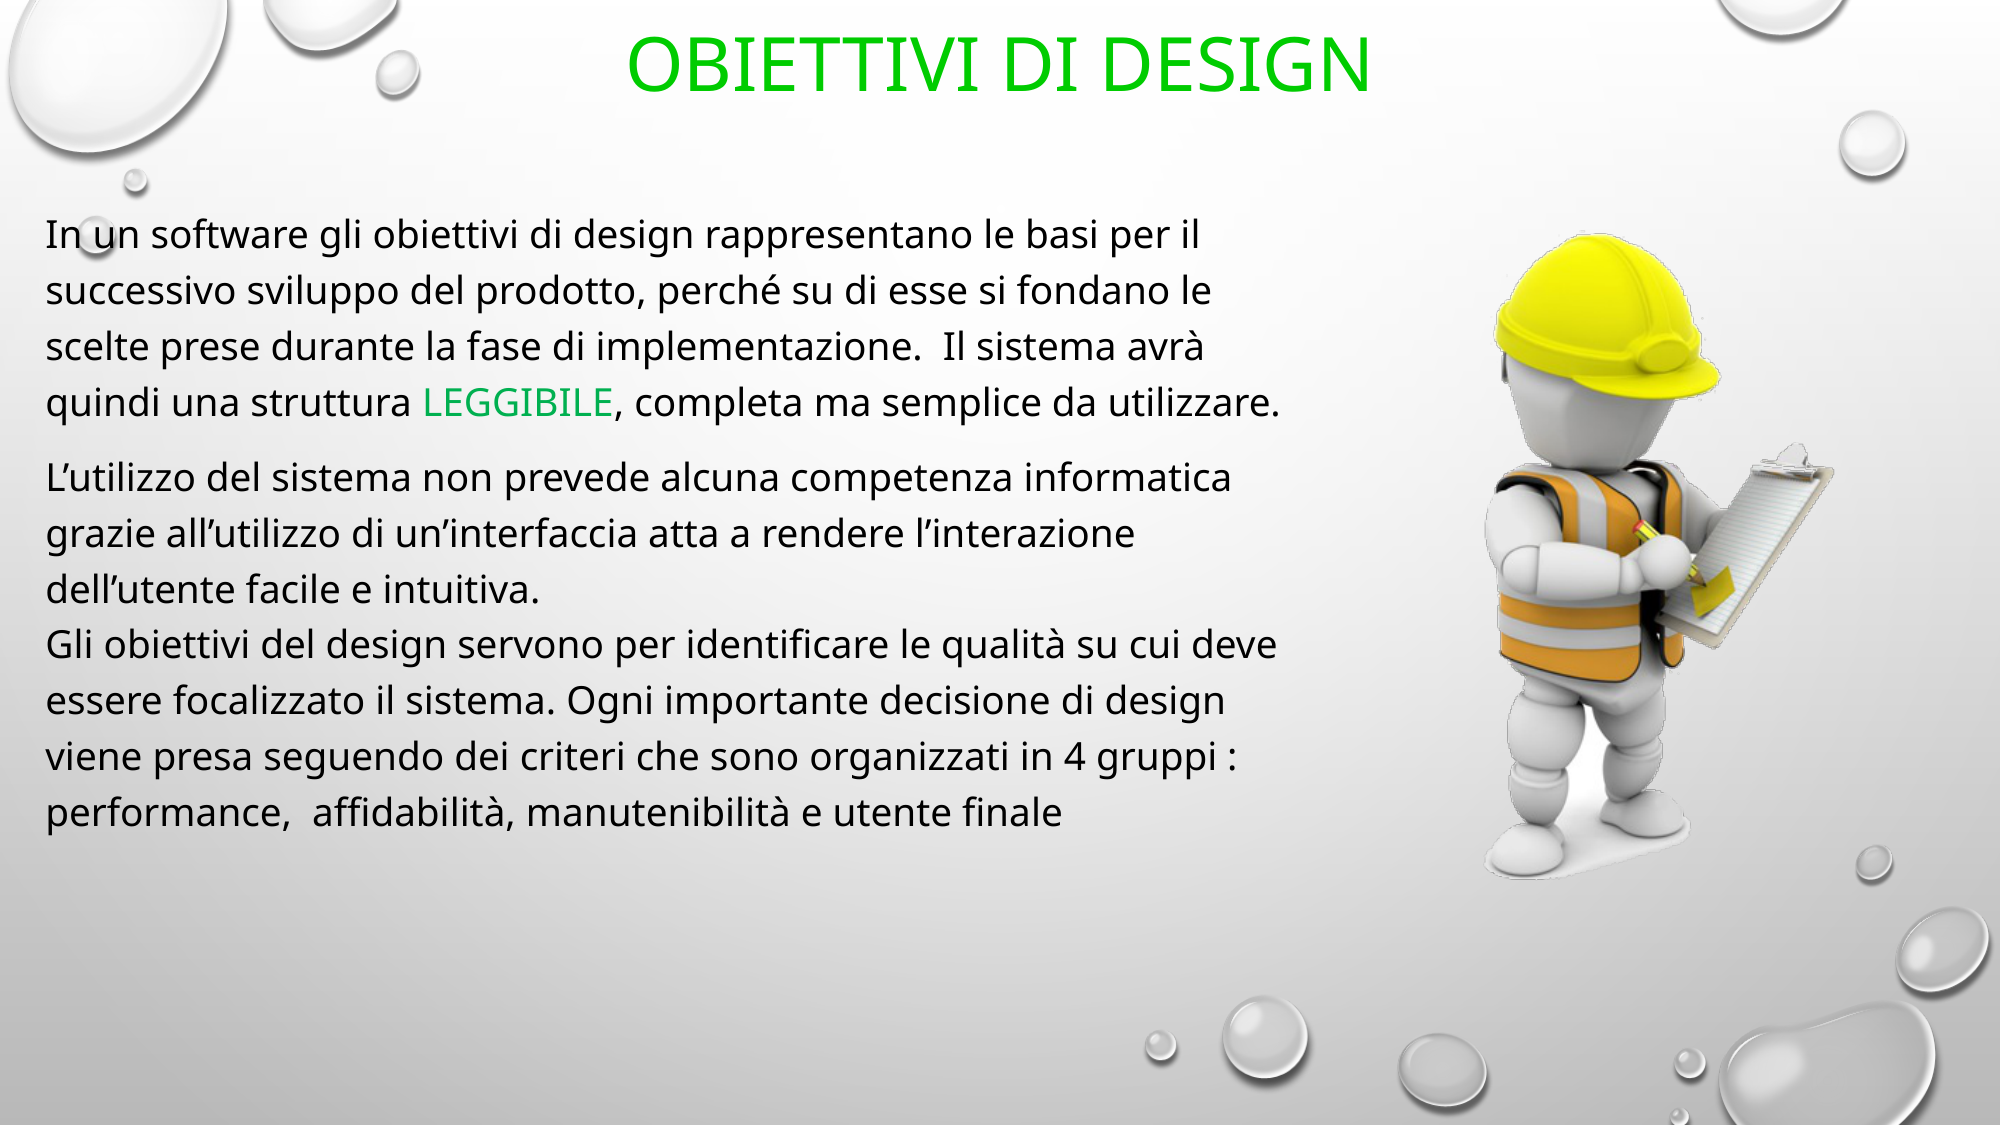

# Obiettivi di design
In un software gli obiettivi di design rappresentano le basi per il successivo sviluppo del prodotto, perché su di esse si fondano le scelte prese durante la fase di implementazione. Il sistema avrà quindi una struttura LEGGIBILE, completa ma semplice da utilizzare.
L’utilizzo del sistema non prevede alcuna competenza informatica grazie all’utilizzo di un’interfaccia atta a rendere l’interazione dell’utente facile e intuitiva.
Gli obiettivi del design servono per identificare le qualità su cui deve essere focalizzato il sistema. Ogni importante decisione di design viene presa seguendo dei criteri che sono organizzati in 4 gruppi : performance, affidabilità, manutenibilità e utente finale